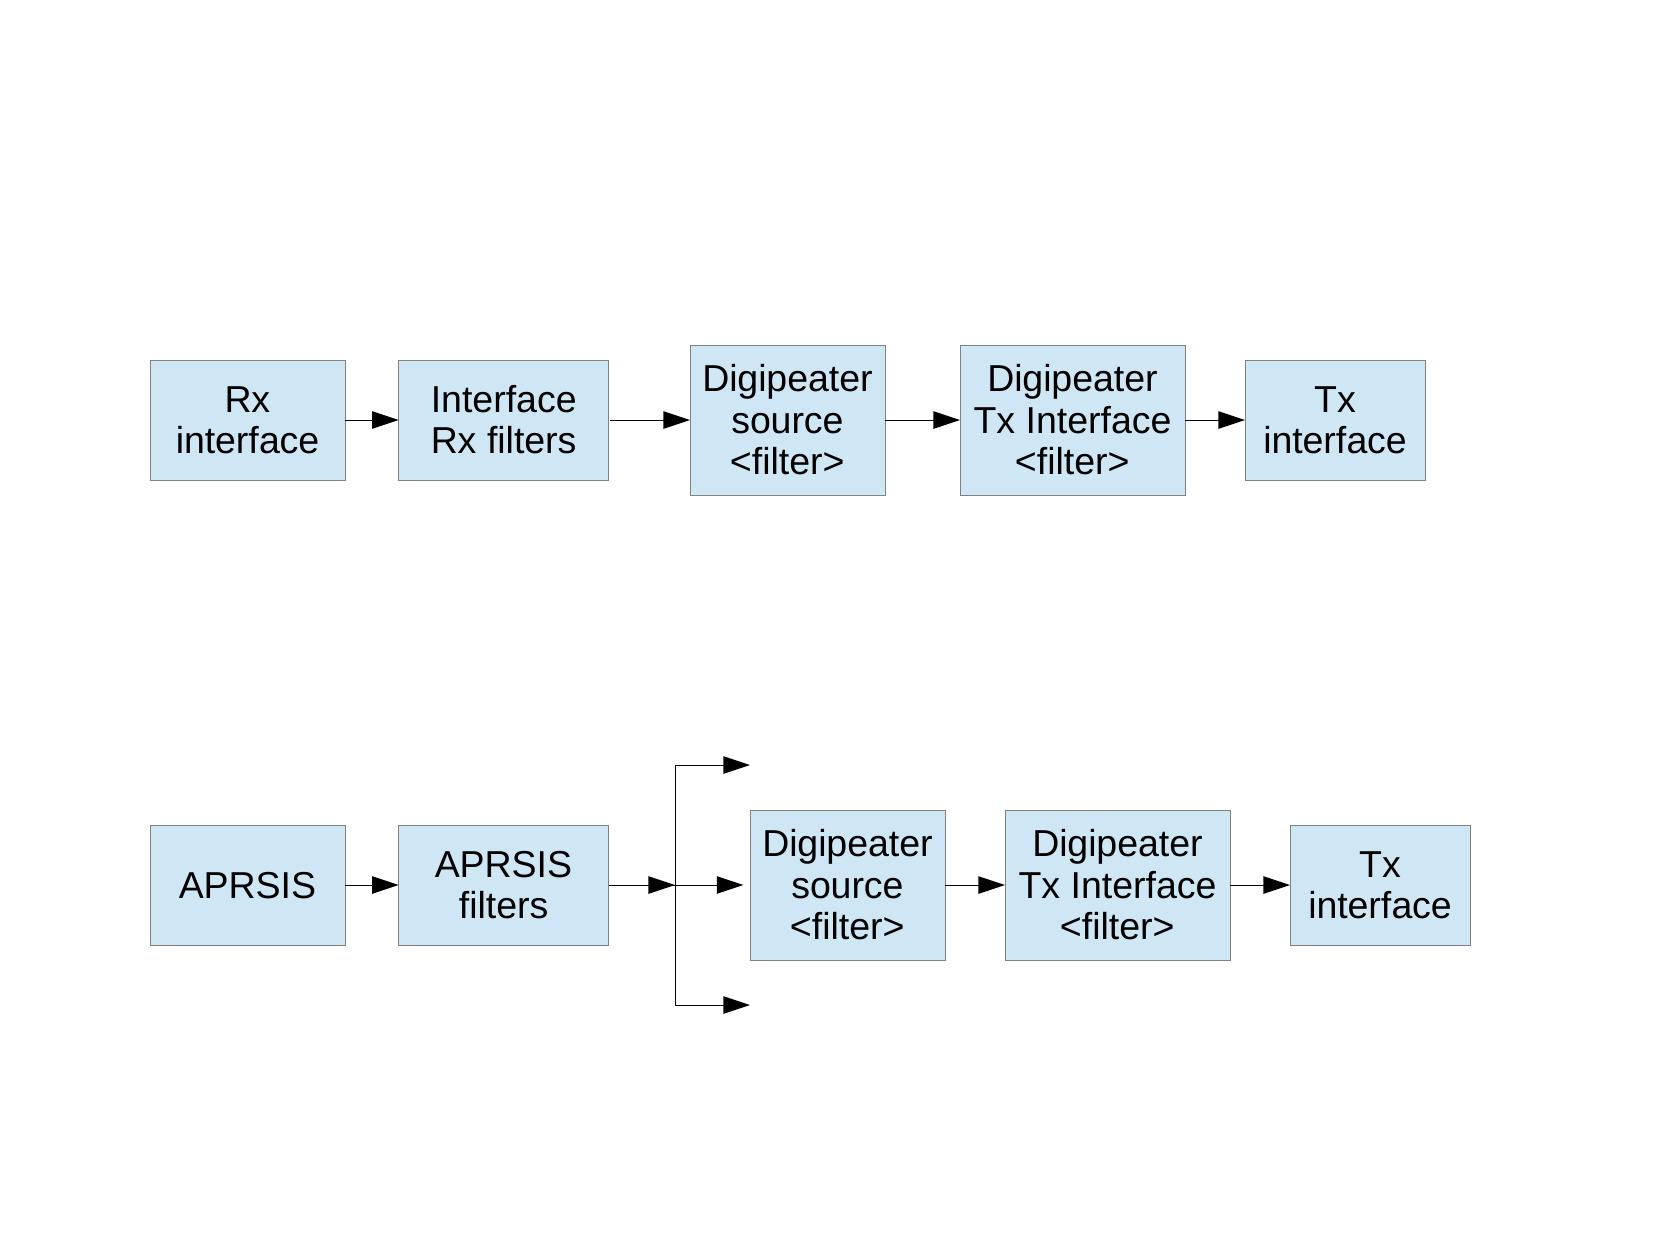

Digipeater
source
<filter>
Digipeater
Tx Interface
<filter>
Rx
interface
Interface
Rx filters
Tx
interface
Digipeater
source
<filter>
Digipeater
Tx Interface
<filter>
APRSIS
APRSIS
filters
Tx
interface